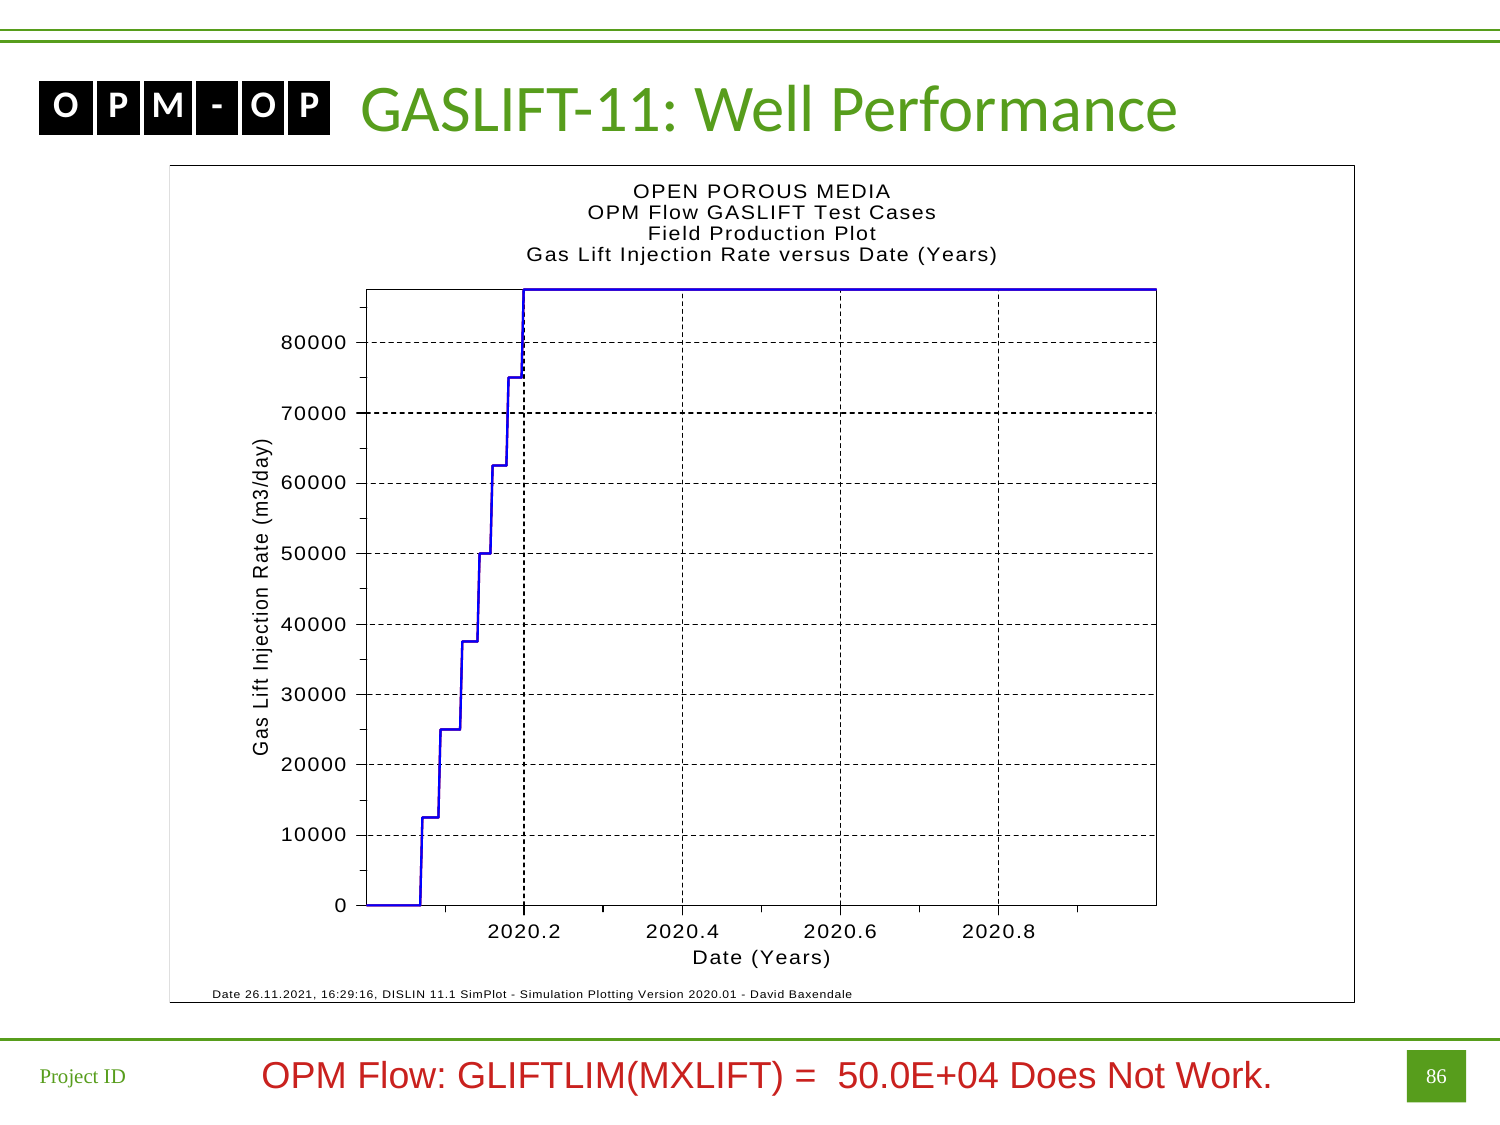

# GASLIFT-11: Well Performance
OPM Flow: GLIFTLIM(MXLIFT) = 50.0E+04 Does Not Work.
Project ID
86